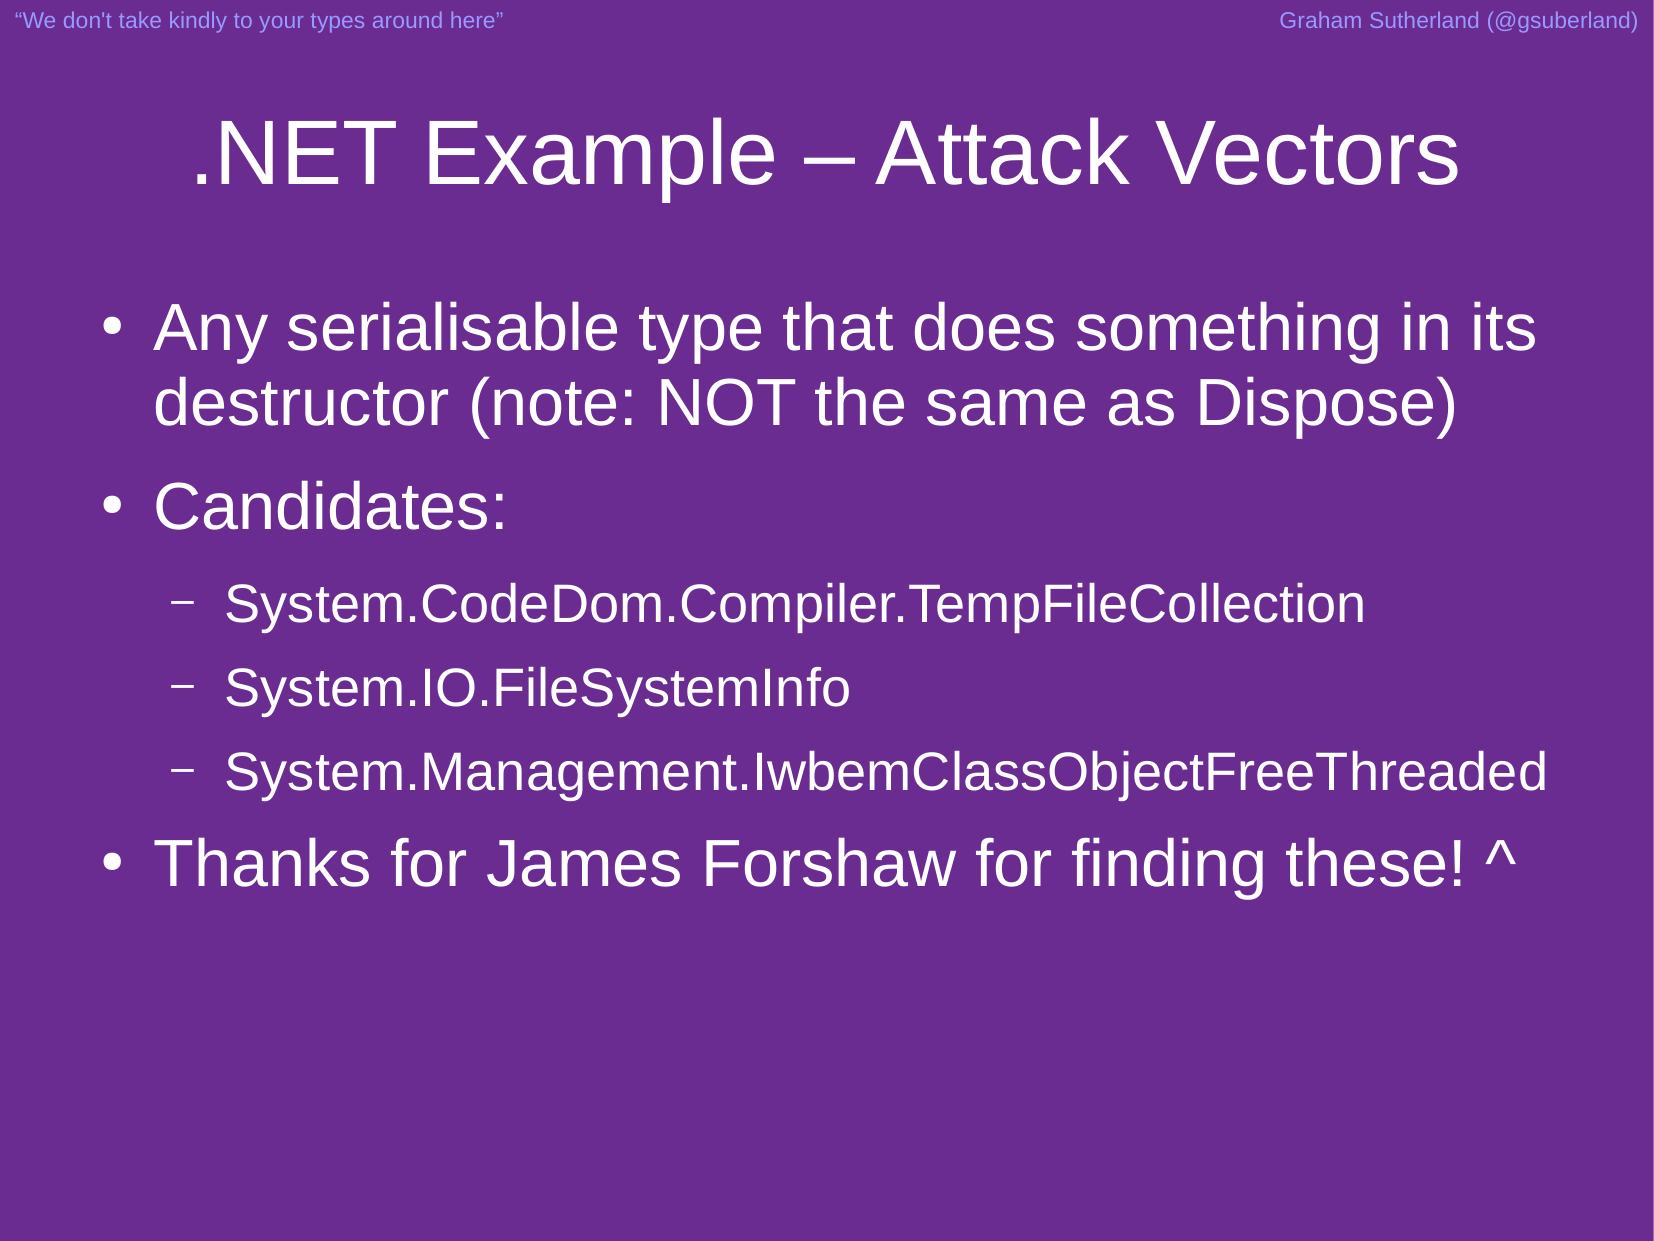

# .NET Example – Attack Vectors
Any serialisable type that does something in its destructor (note: NOT the same as Dispose)
Candidates:
System.CodeDom.Compiler.TempFileCollection
System.IO.FileSystemInfo
System.Management.IwbemClassObjectFreeThreaded
Thanks for James Forshaw for finding these! ^